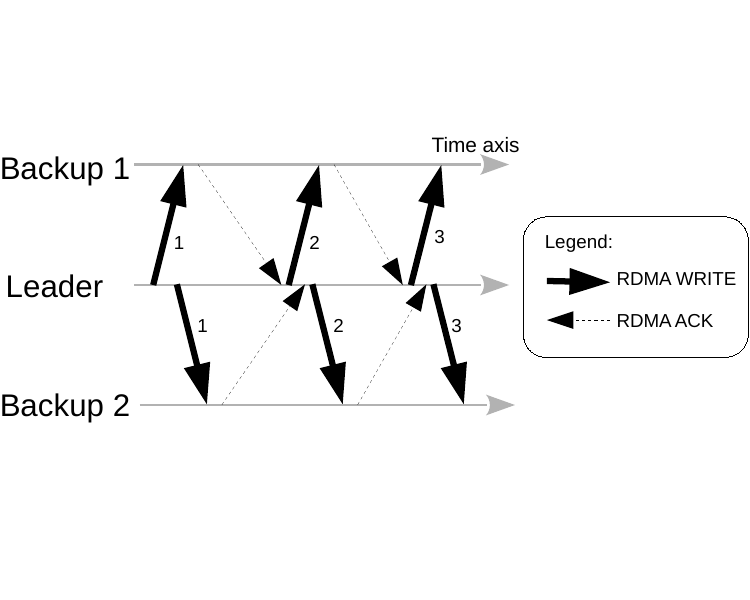

Time axis
Backup 1
Legend:
3
1
2
RDMA WRITE
Leader
RDMA ACK
1
2
3
Backup 2